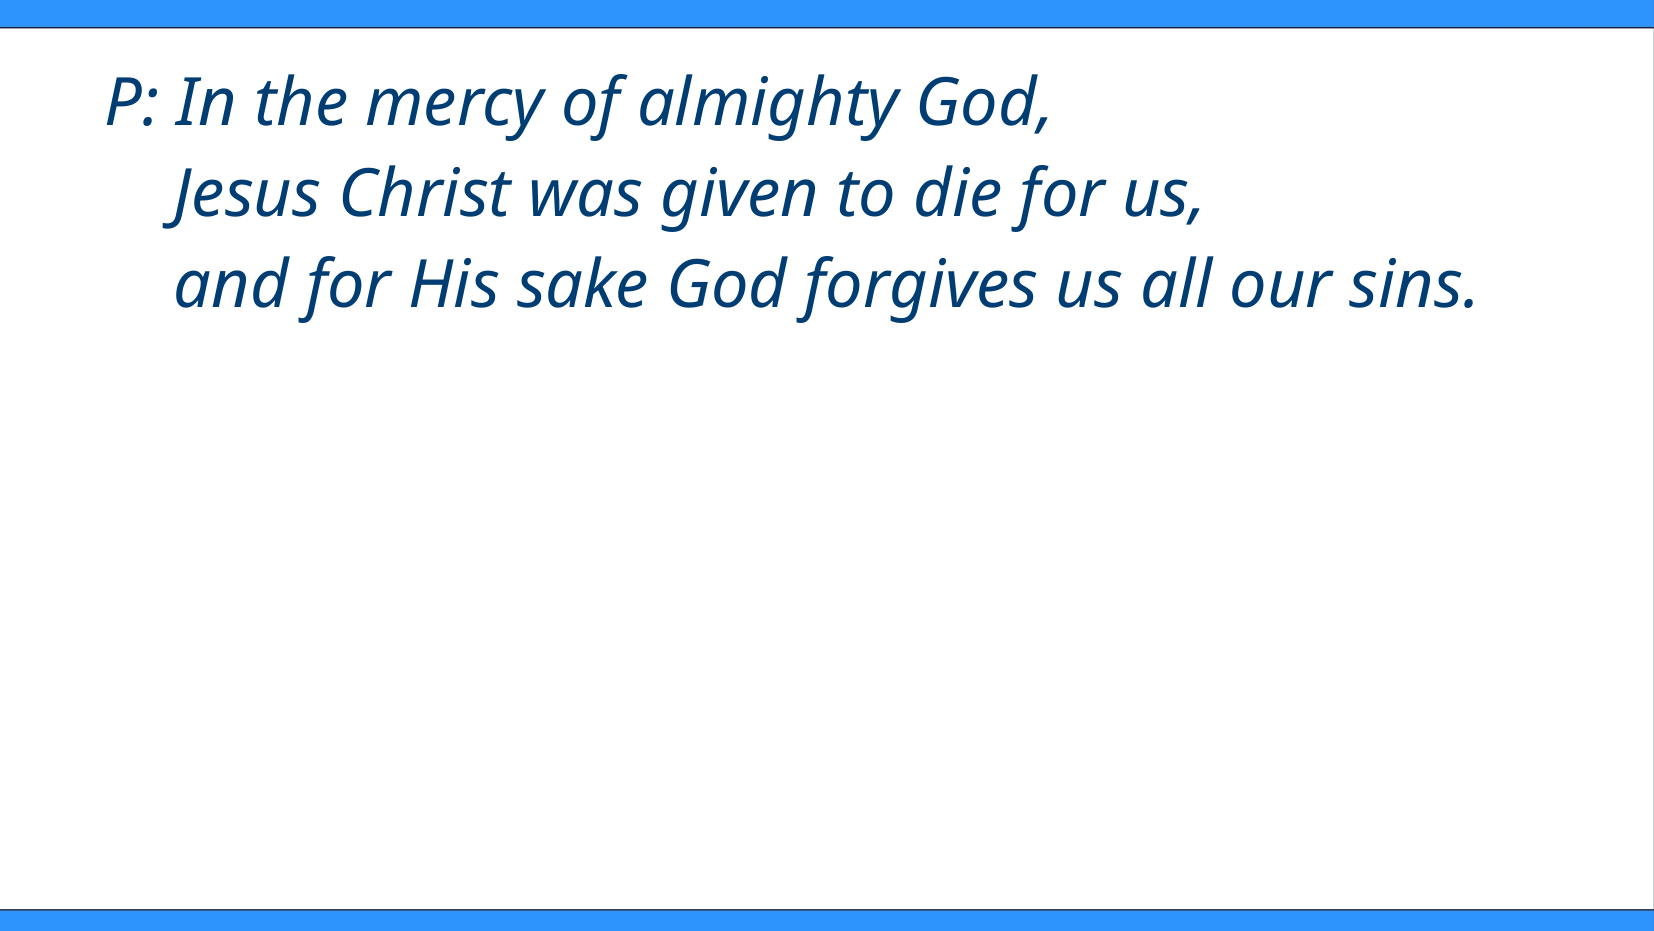

P: In the mercy of almighty God,
 Jesus Christ was given to die for us,
 and for His sake God forgives us all our sins.